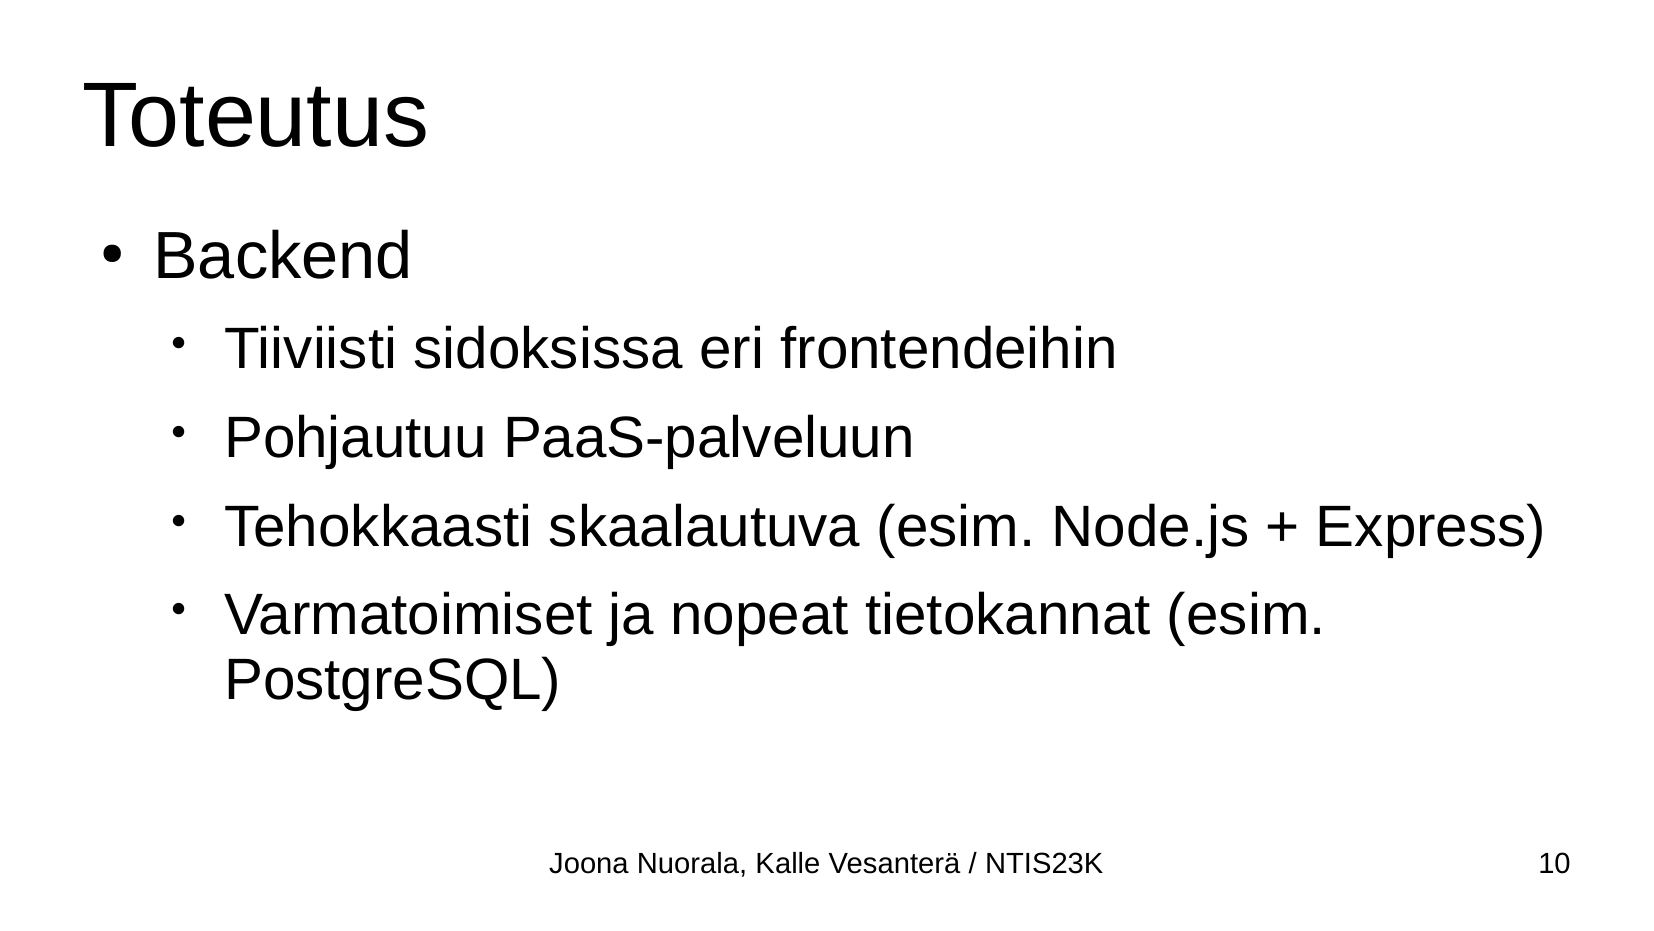

# Toteutus
Backend
Tiiviisti sidoksissa eri frontendeihin
Pohjautuu PaaS-palveluun
Tehokkaasti skaalautuva (esim. Node.js + Express)
Varmatoimiset ja nopeat tietokannat (esim. PostgreSQL)
Joona Nuorala, Kalle Vesanterä / NTIS23K
10